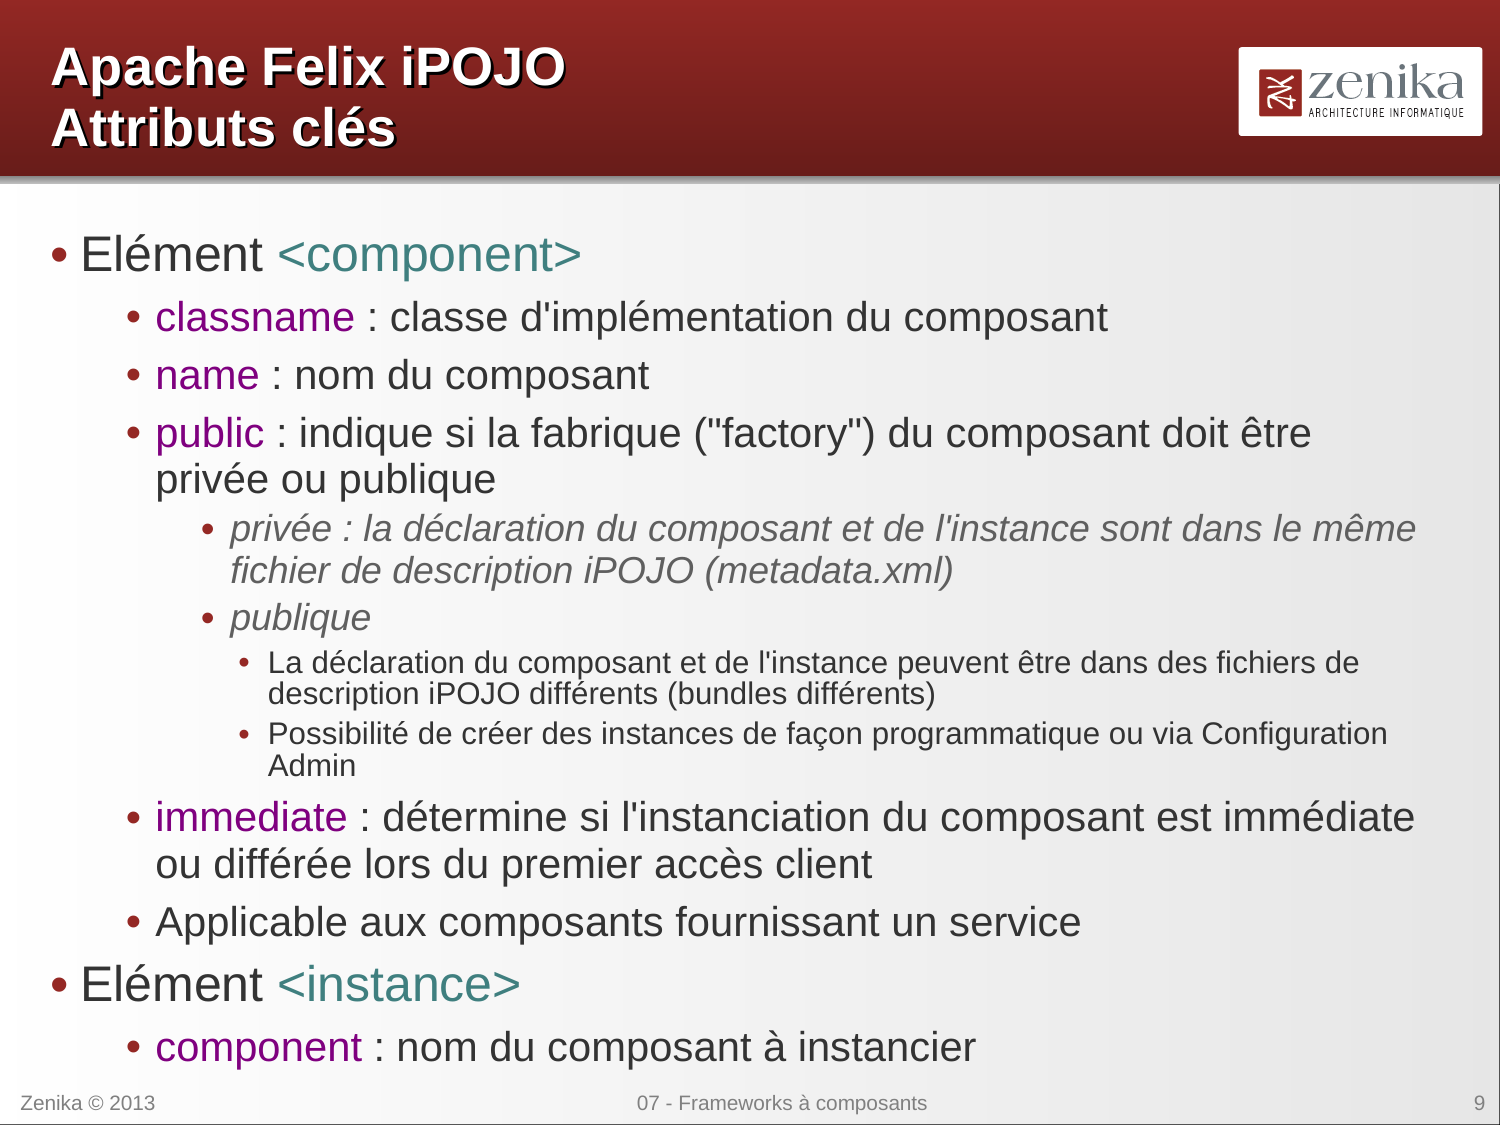

# Apache Felix iPOJO Attributs clés
Elément <component>
classname : classe d'implémentation du composant
name : nom du composant
public : indique si la fabrique ("factory") du composant doit être privée ou publique
privée : la déclaration du composant et de l'instance sont dans le même fichier de description iPOJO (metadata.xml)
publique
La déclaration du composant et de l'instance peuvent être dans des fichiers de description iPOJO différents (bundles différents)
Possibilité de créer des instances de façon programmatique ou via Configuration Admin
immediate : détermine si l'instanciation du composant est immédiate ou différée lors du premier accès client
Applicable aux composants fournissant un service
Elément <instance>
component : nom du composant à instancier